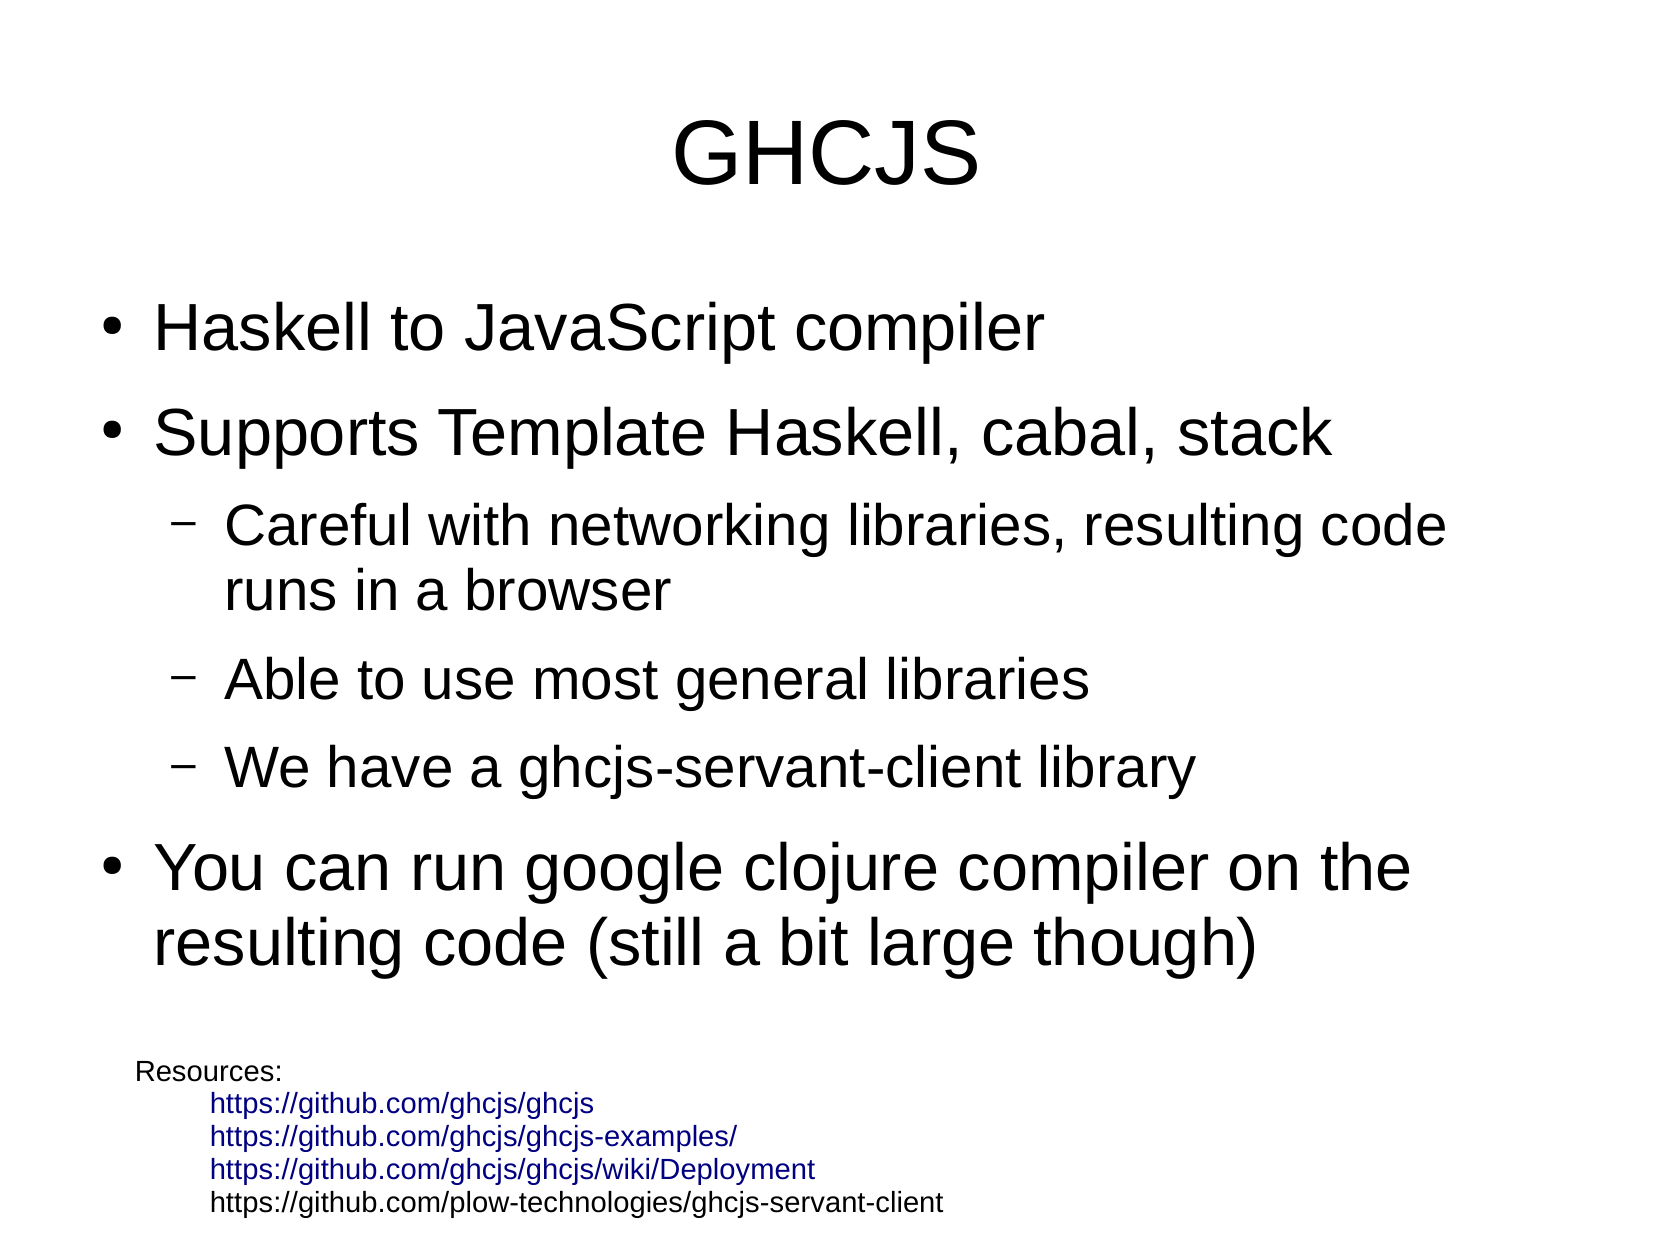

# GHCJS
Haskell to JavaScript compiler
Supports Template Haskell, cabal, stack
Careful with networking libraries, resulting code runs in a browser
Able to use most general libraries
We have a ghcjs-servant-client library
You can run google clojure compiler on the resulting code (still a bit large though)
Resources:
	https://github.com/ghcjs/ghcjs
	https://github.com/ghcjs/ghcjs-examples/
	https://github.com/ghcjs/ghcjs/wiki/Deployment
	https://github.com/plow-technologies/ghcjs-servant-client